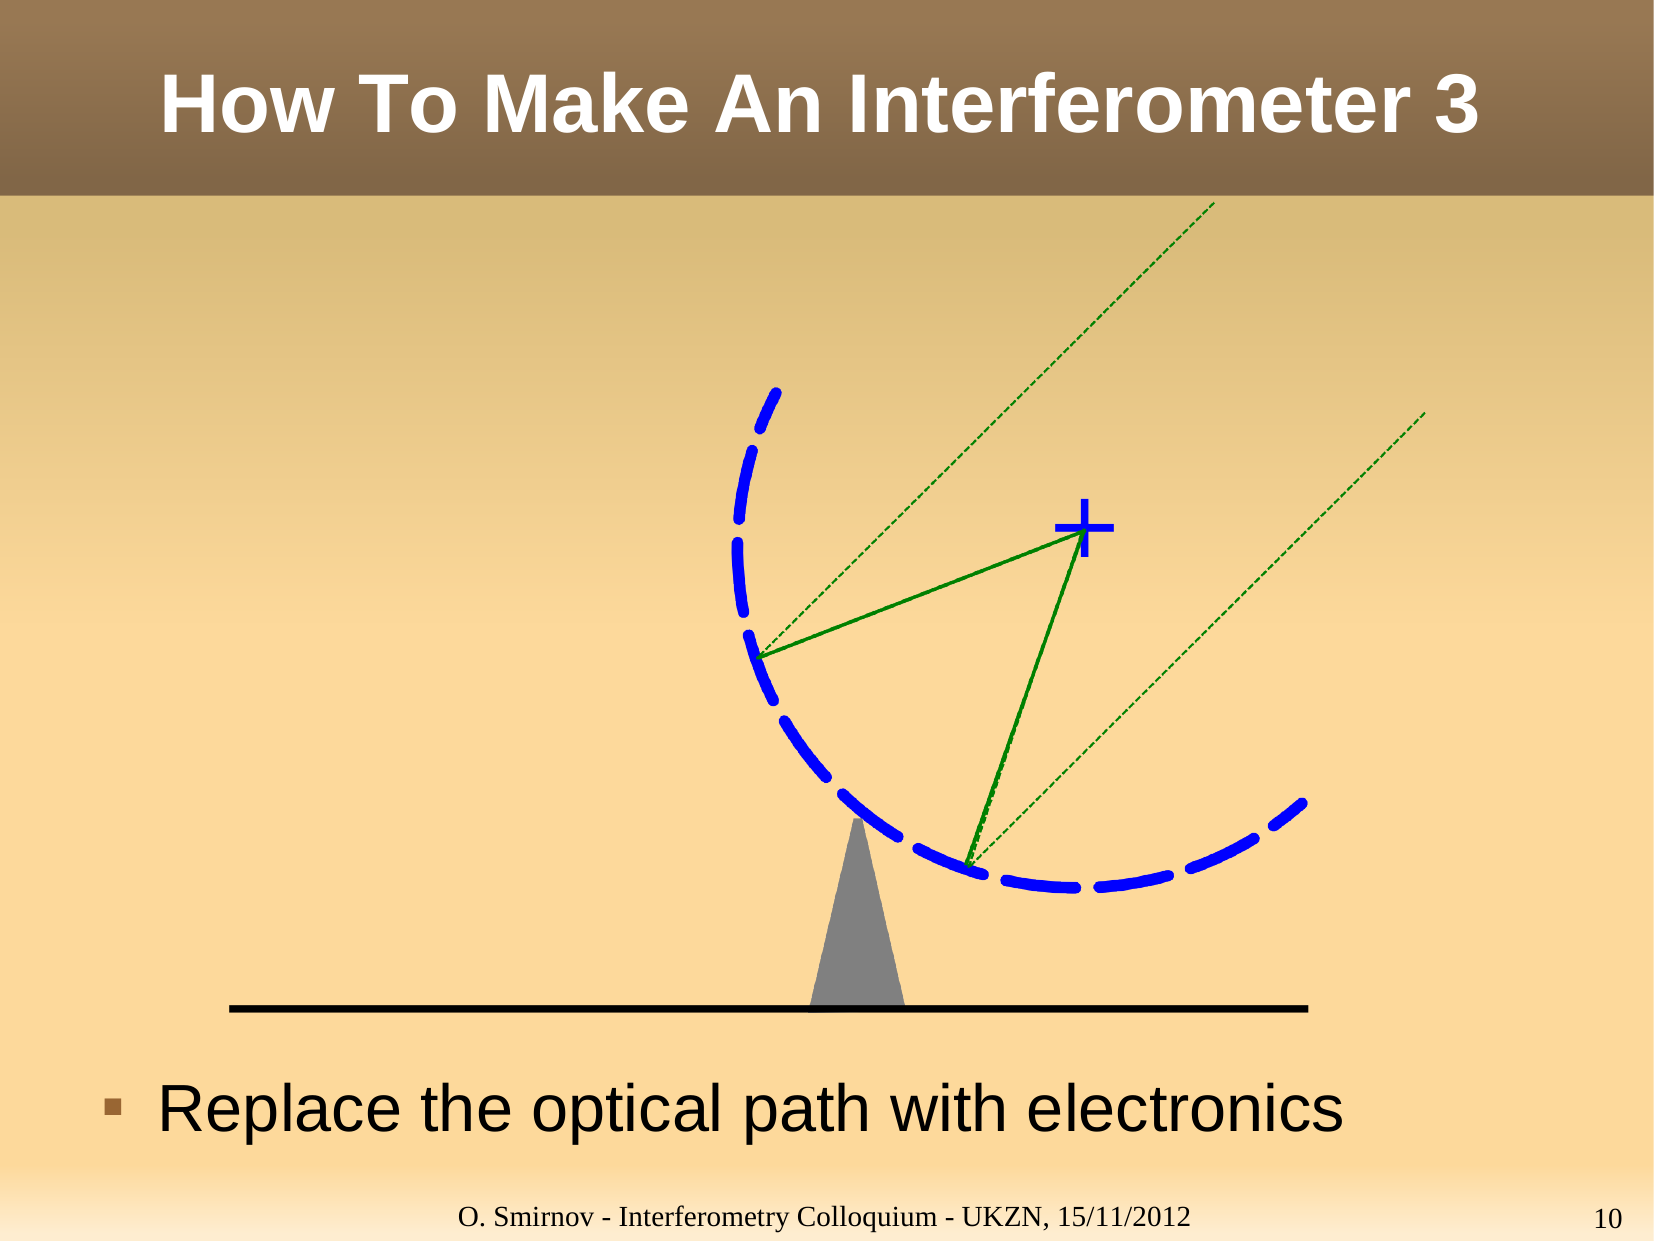

# How To Make An Interferometer 3
Replace the optical path with electronics
O. Smirnov - Interferometry Colloquium - UKZN, 15/11/2012
10